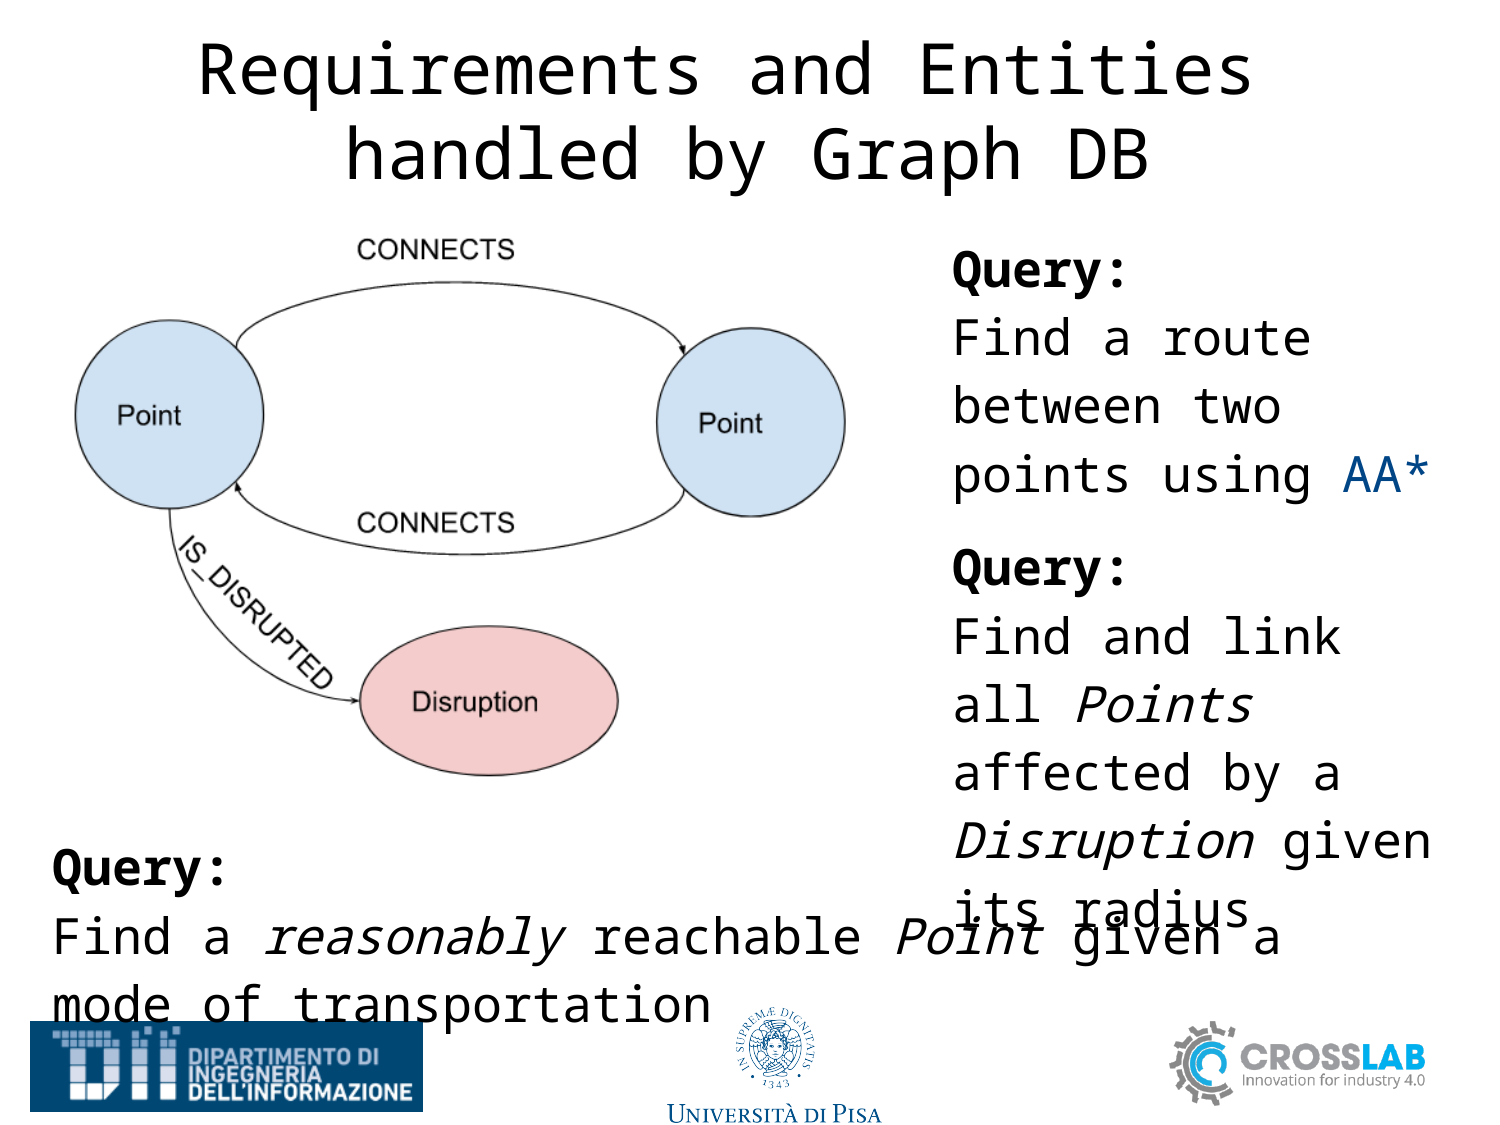

# Requirements and Entities handled by Graph DB
Query:
Find a route between two points using AA*
Query:
Find and link all Points affected by a Disruption given its radius
Query:
Find a reasonably reachable Point given a mode of transportation